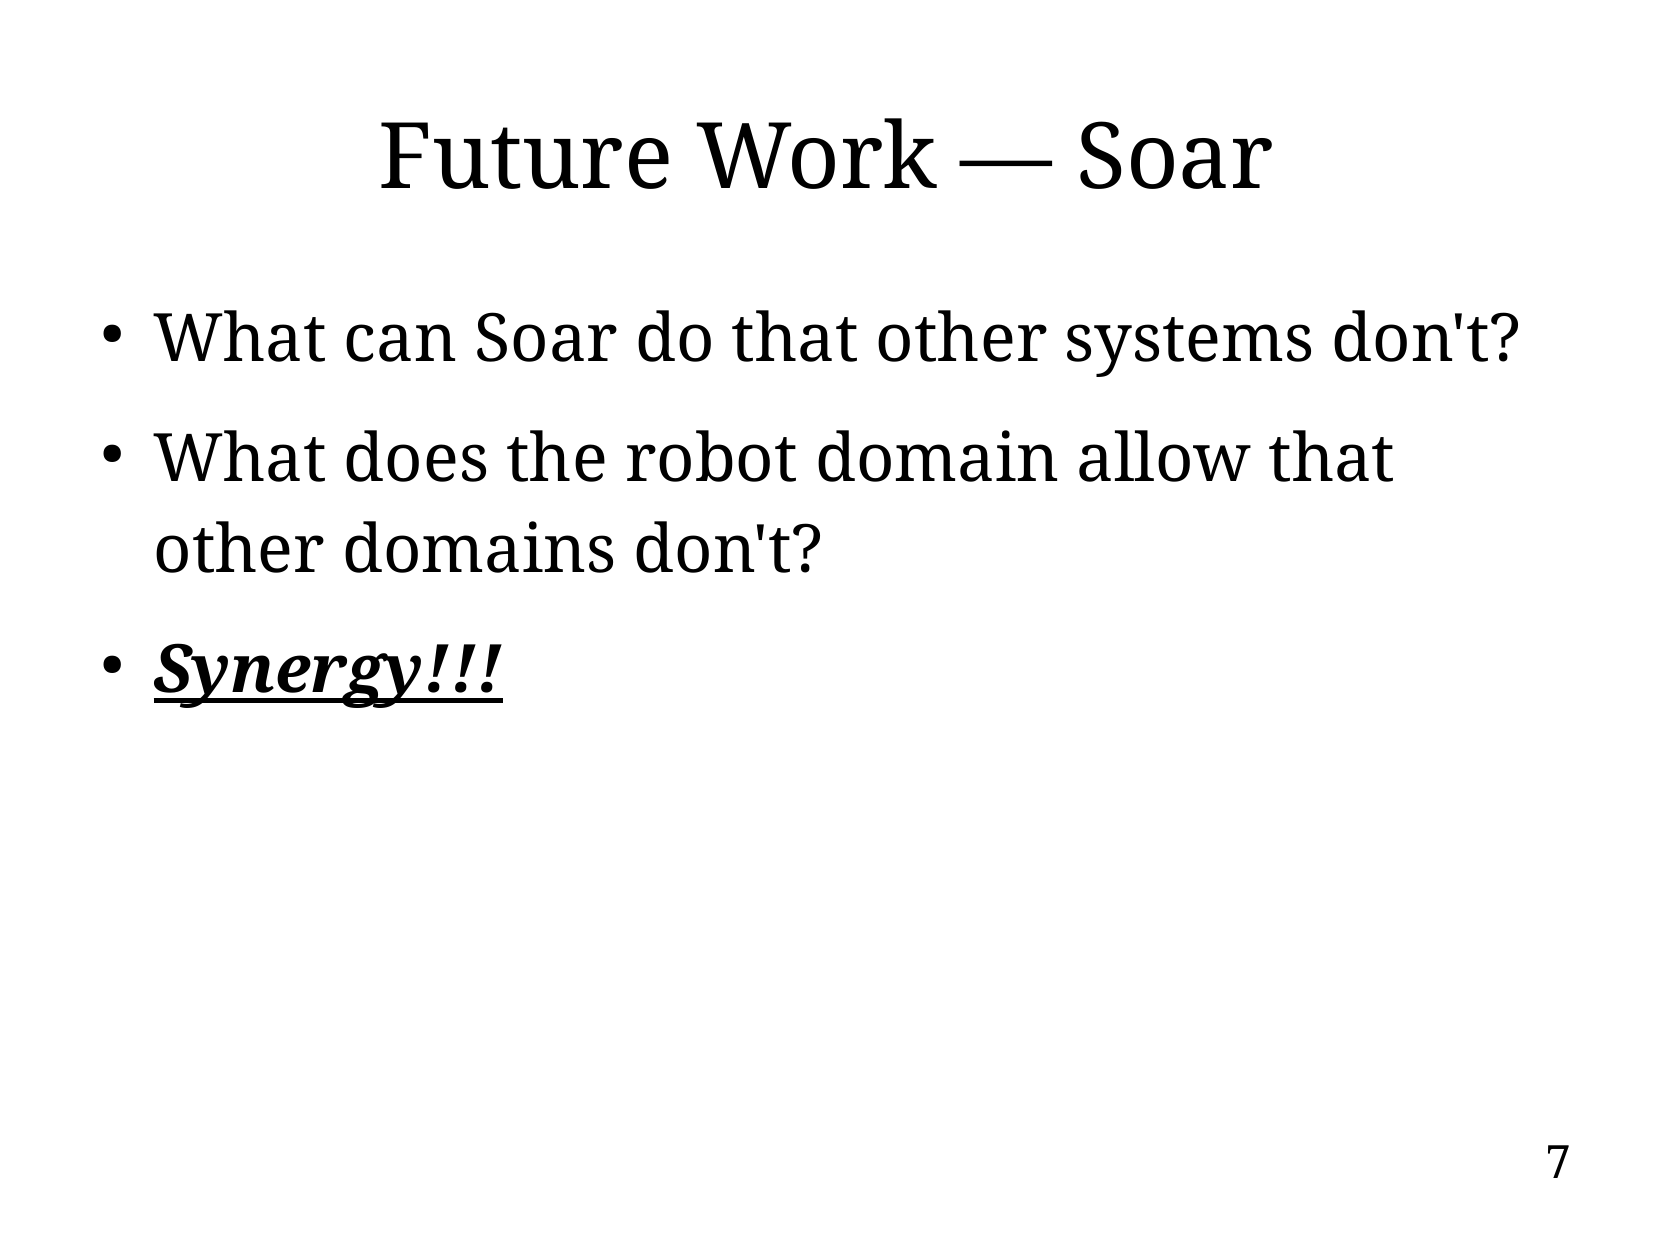

# Future Work — Soar
What can Soar do that other systems don't?
What does the robot domain allow that other domains don't?
Synergy!!!
7